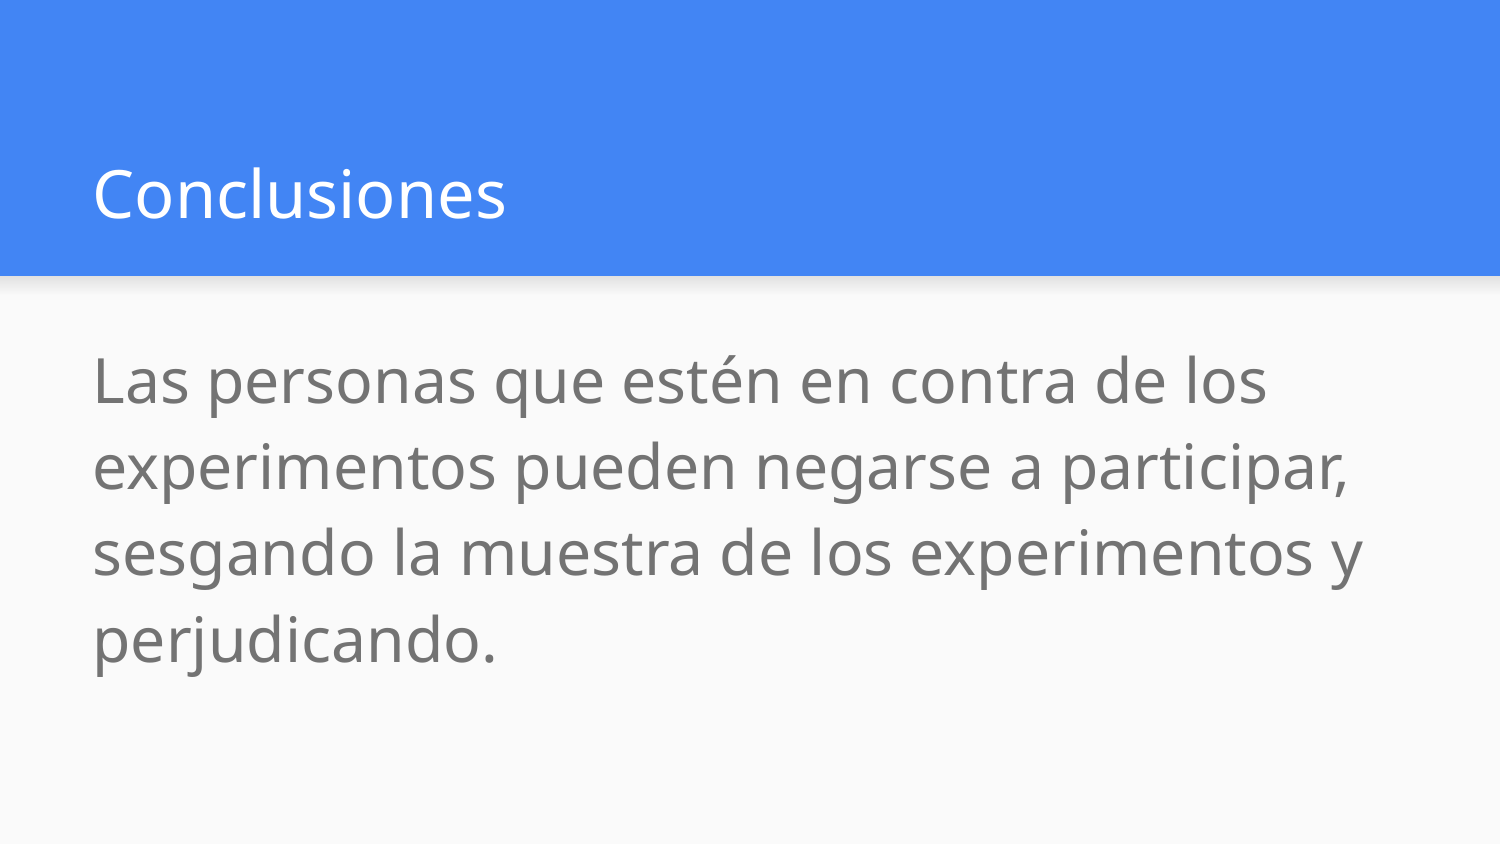

# Conclusiones
Las personas que estén en contra de los experimentos pueden negarse a participar, sesgando la muestra de los experimentos y perjudicando.